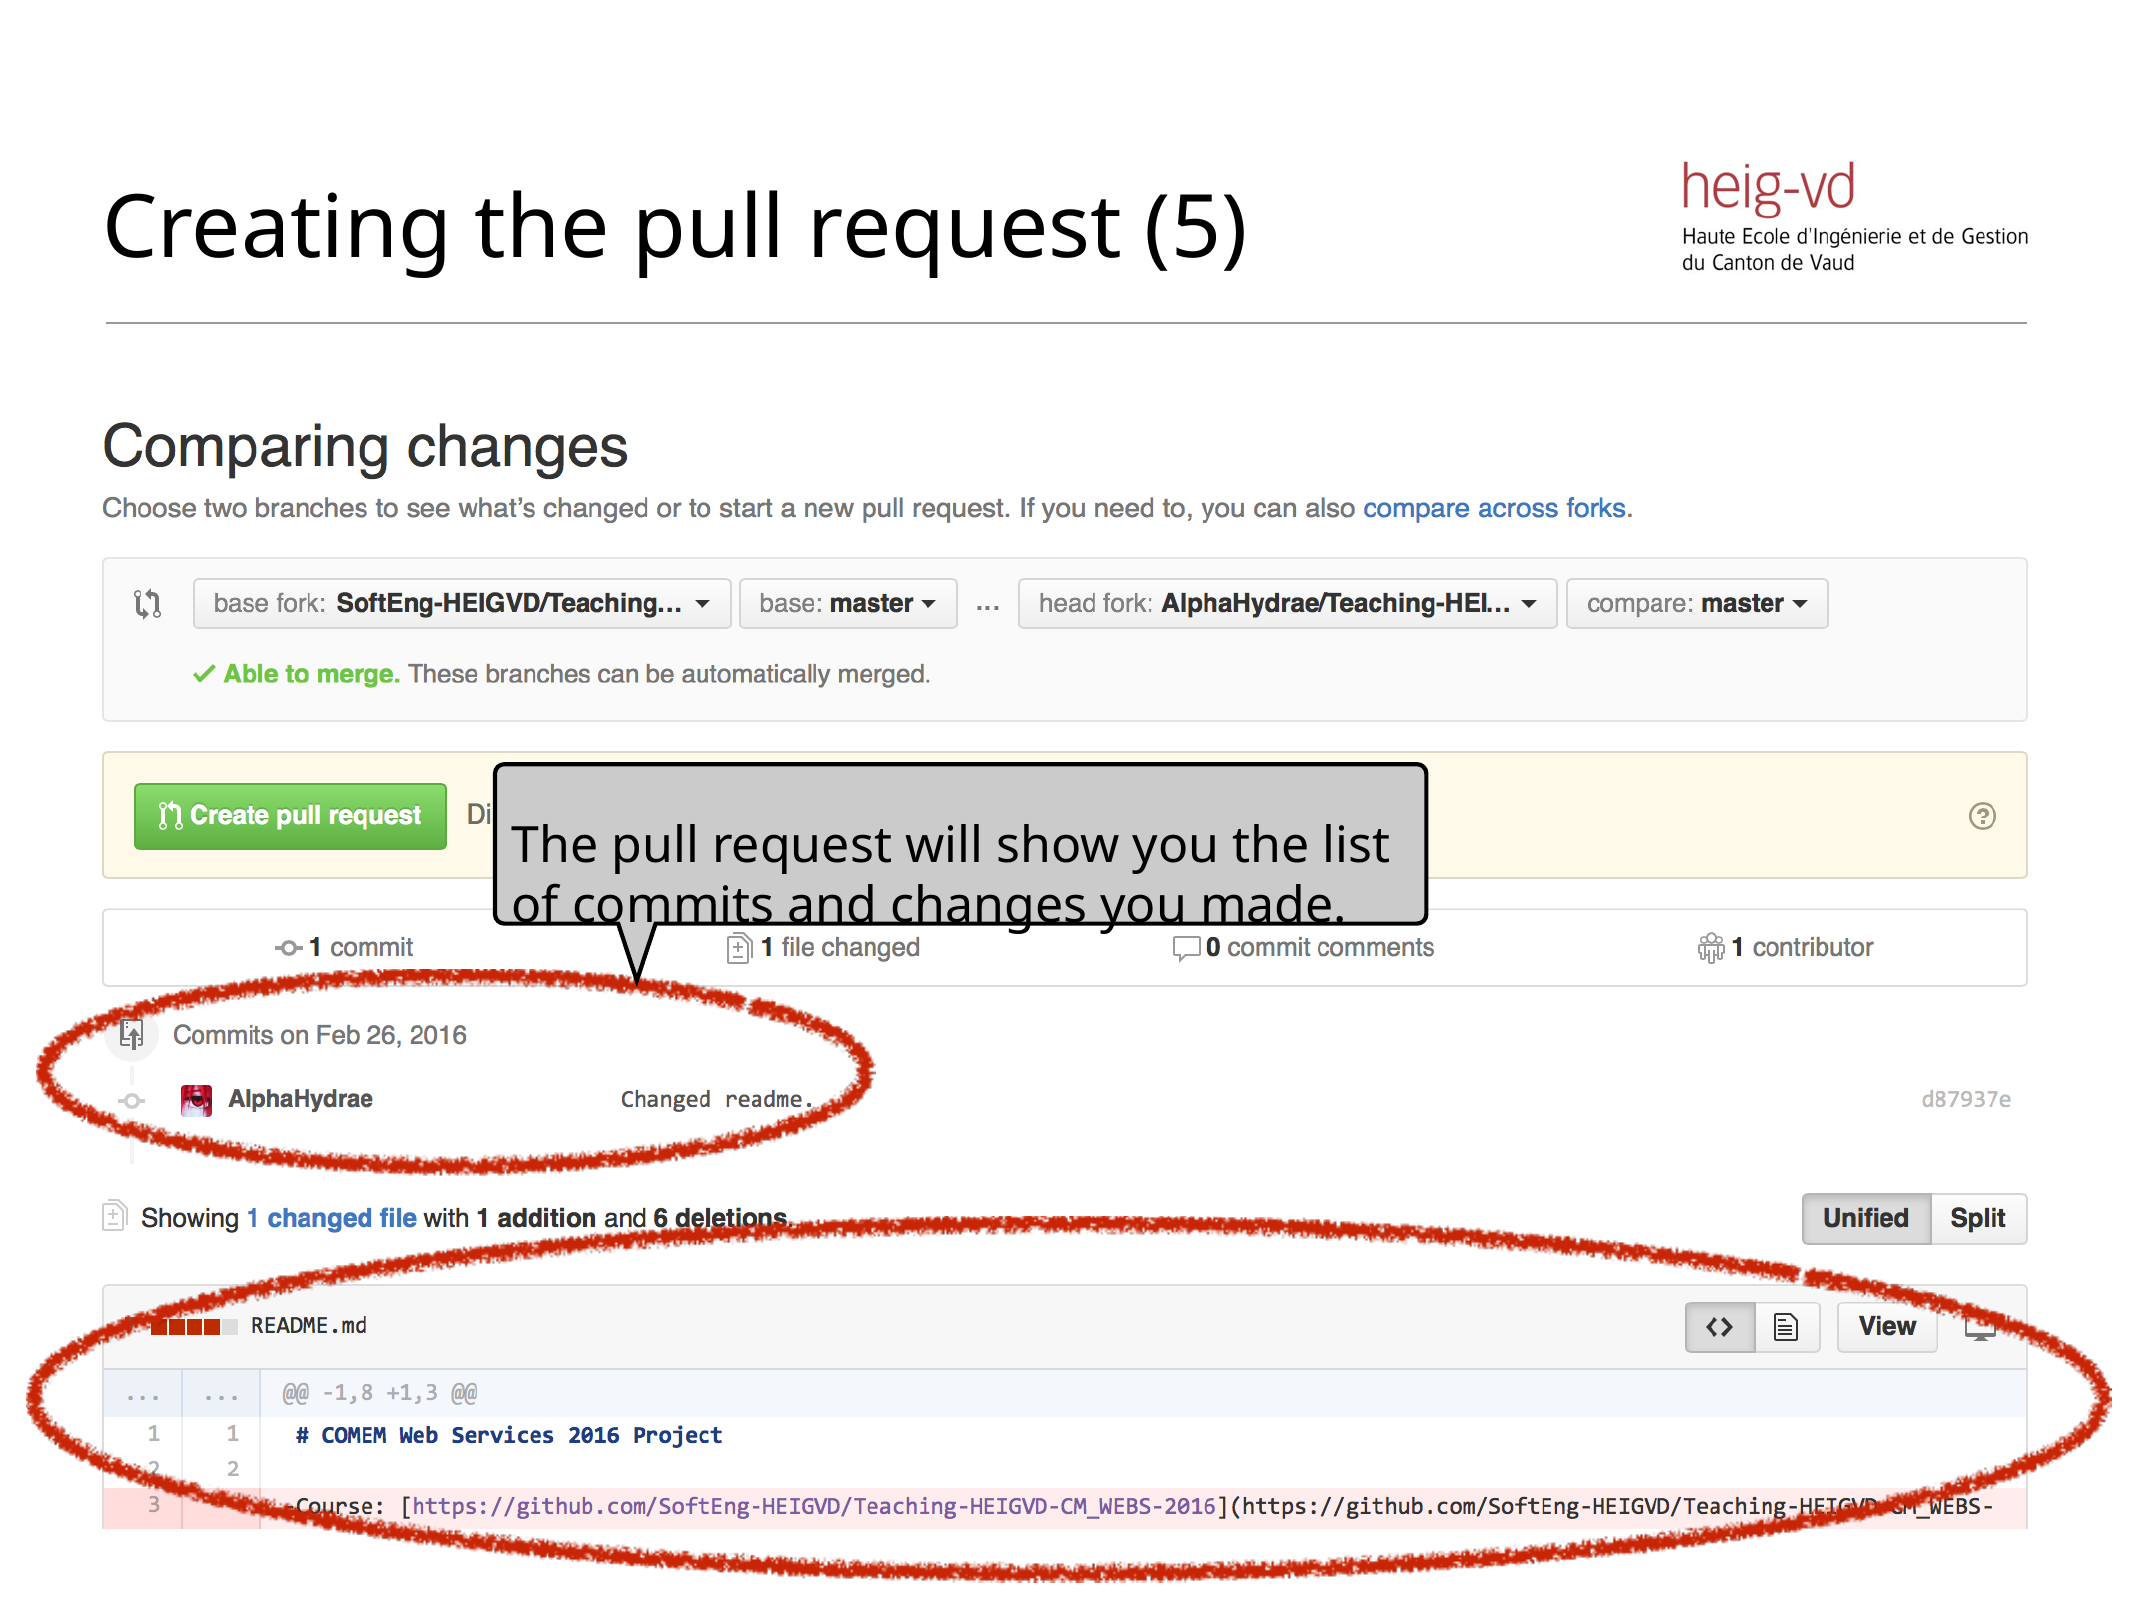

# Creating the pull request (5)
The pull request will show you the list of commits and changes you made.